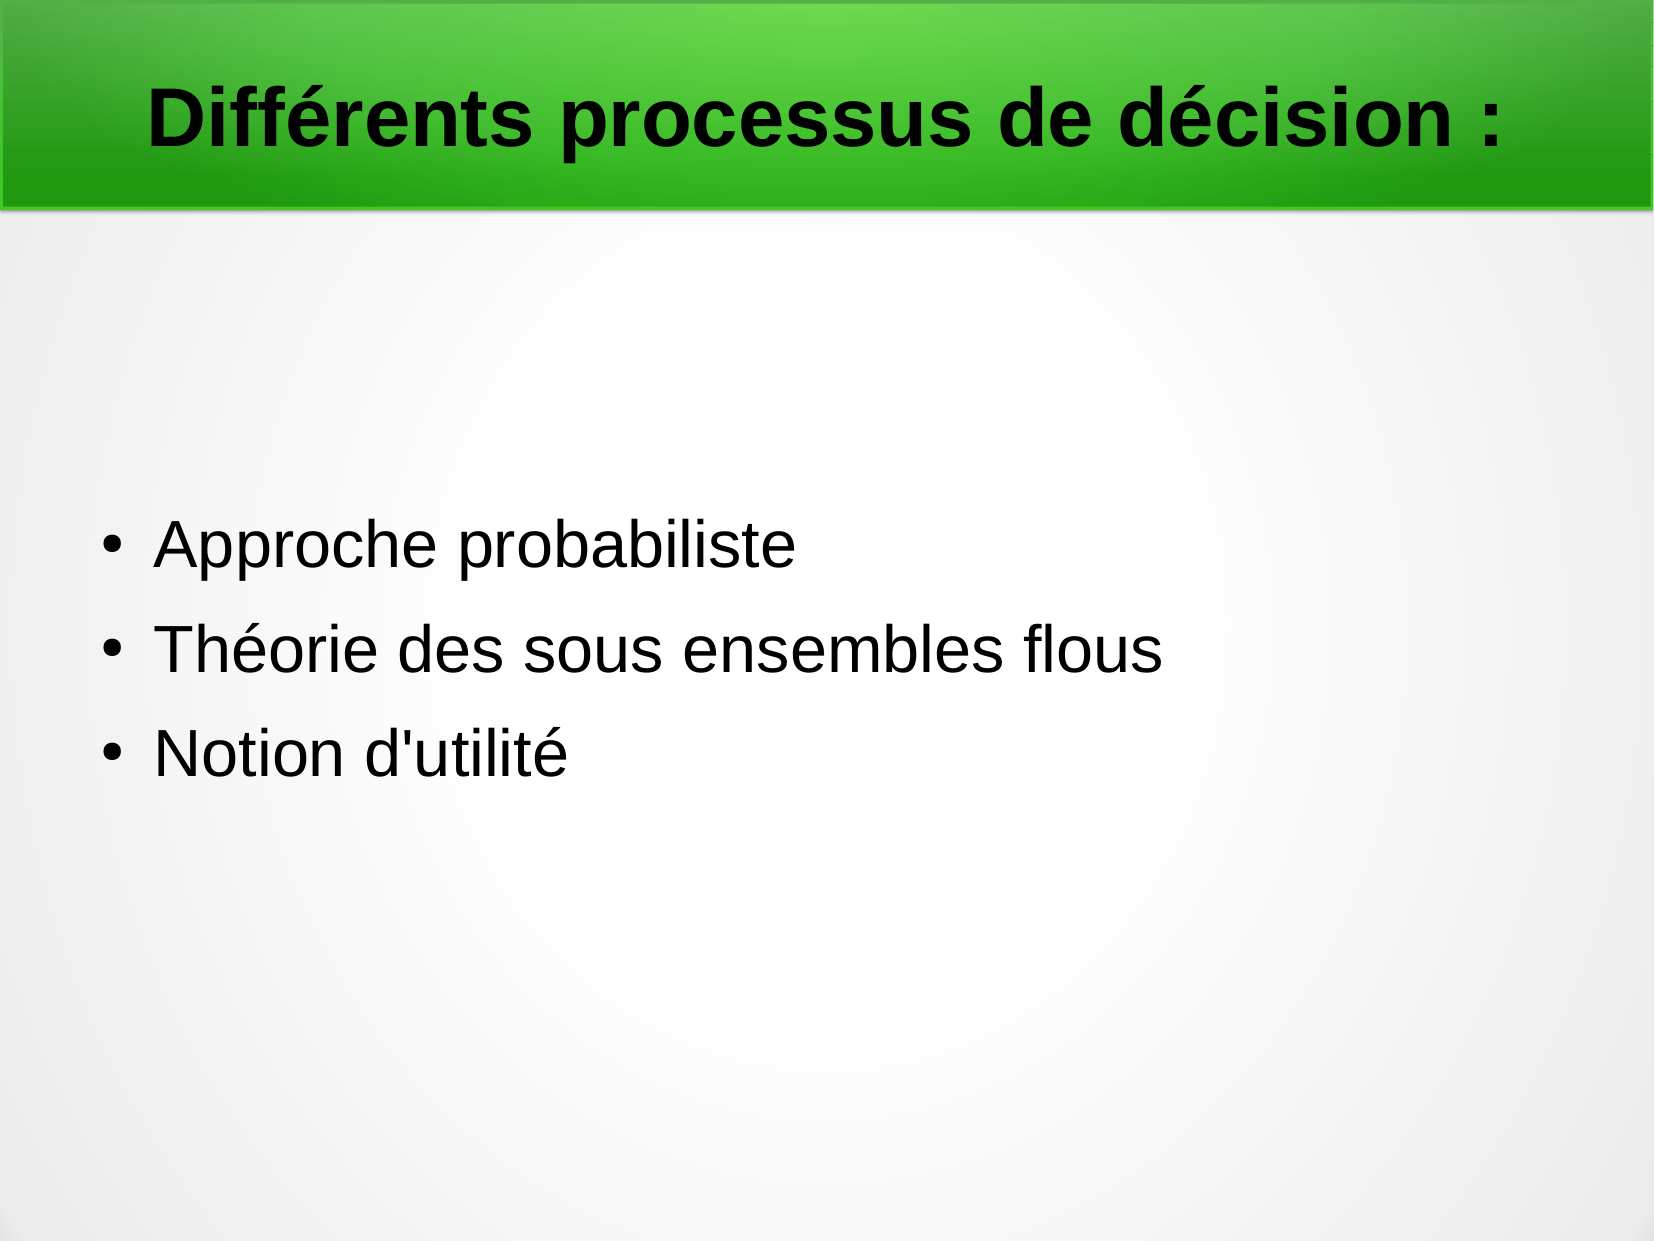

# Différents processus de décision :
Approche probabiliste
Théorie des sous ensembles flous
Notion d'utilité